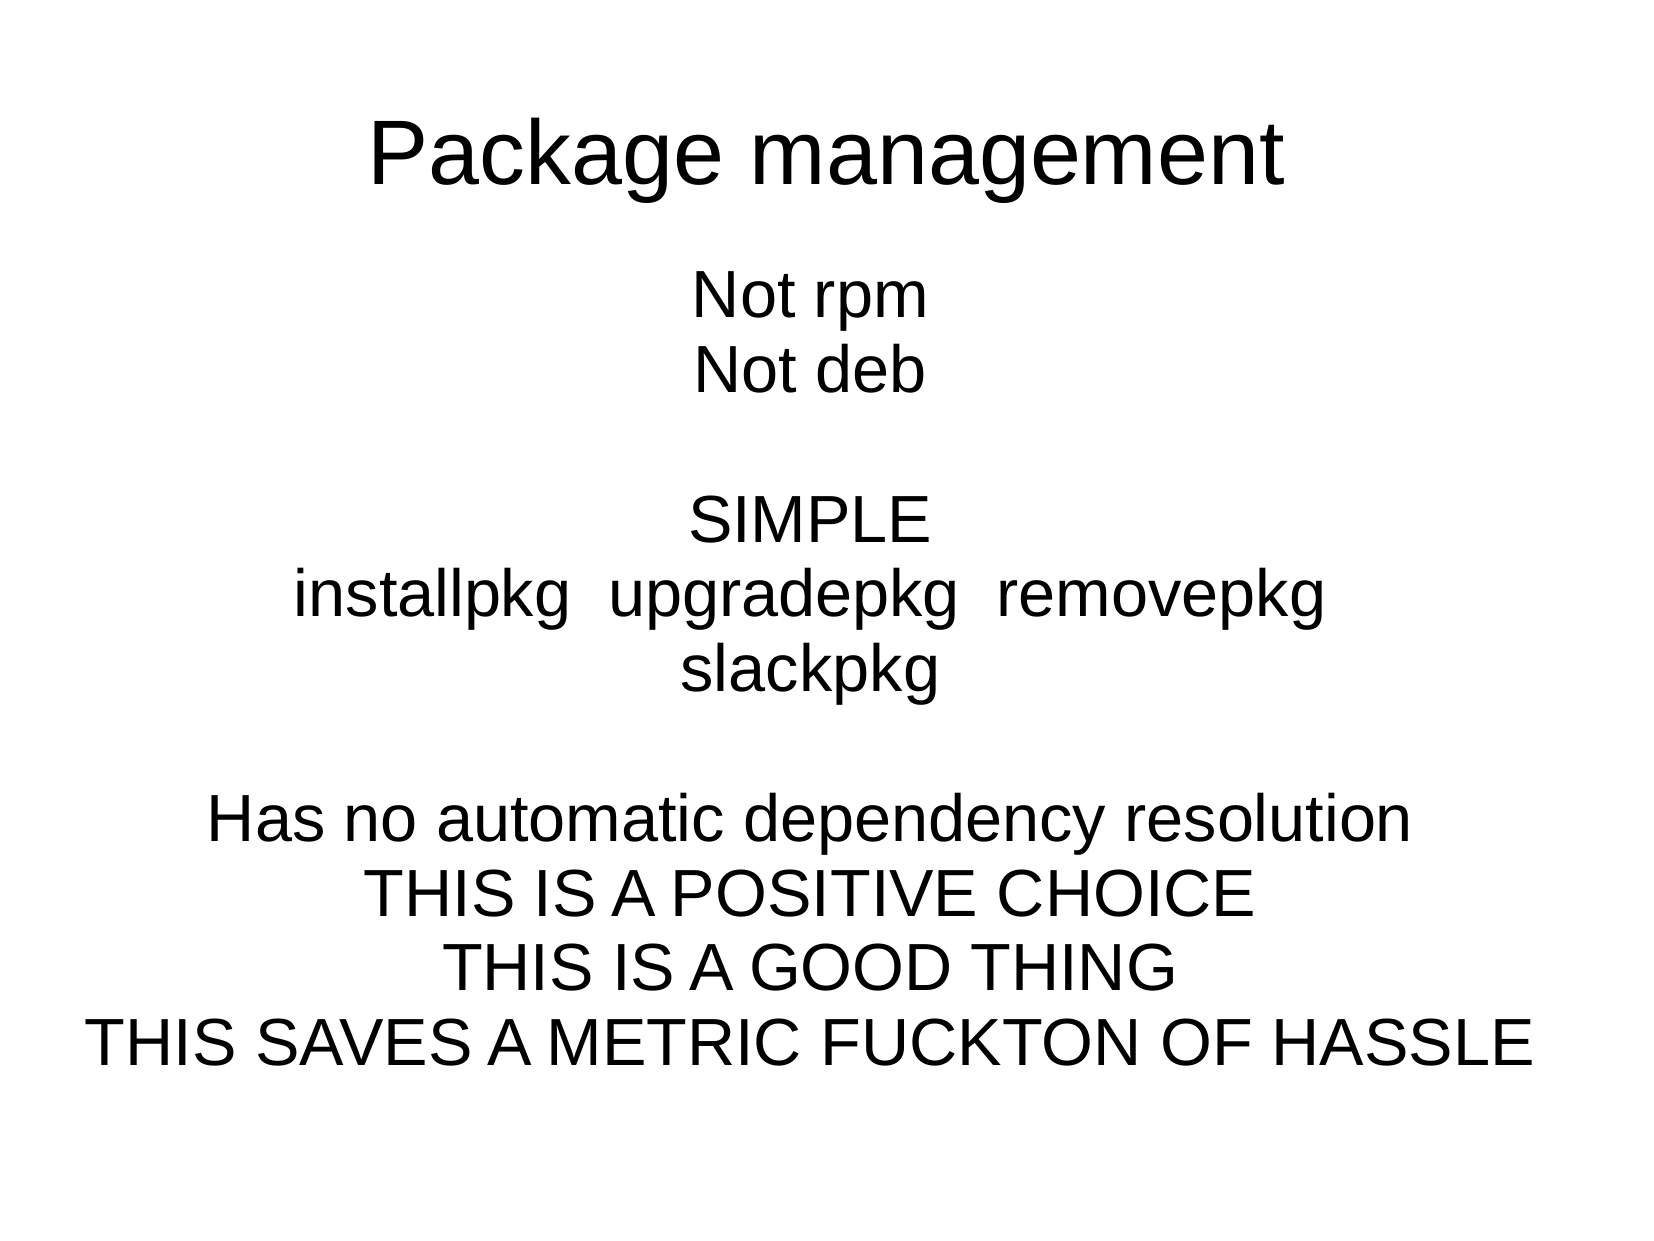

# Package management
Not rpm
Not deb
SIMPLE
installpkg upgradepkg removepkg
slackpkg
Has no automatic dependency resolution
THIS IS A POSITIVE CHOICE
THIS IS A GOOD THING
THIS SAVES A METRIC FUCKTON OF HASSLE